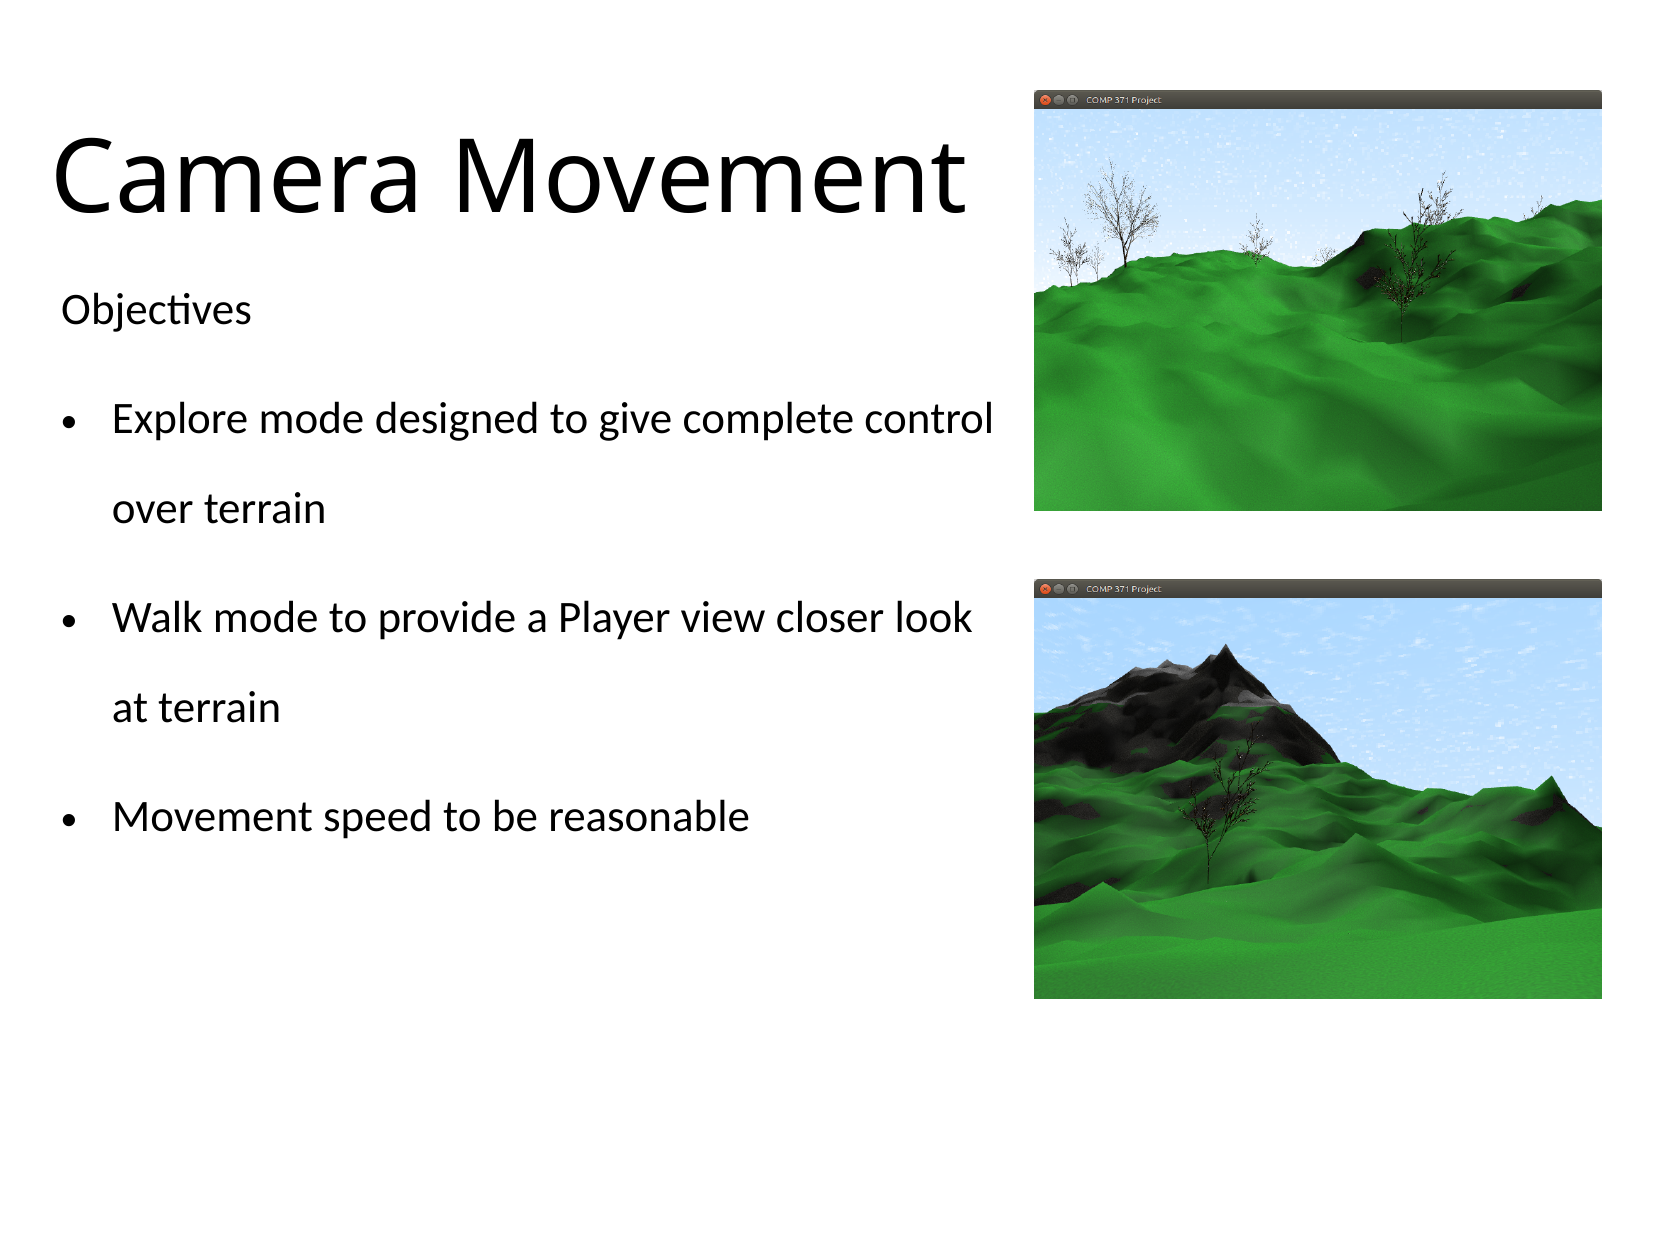

# Camera Movement
Objectives
Explore mode designed to give complete control over terrain
Walk mode to provide a Player view closer look at terrain
Movement speed to be reasonable